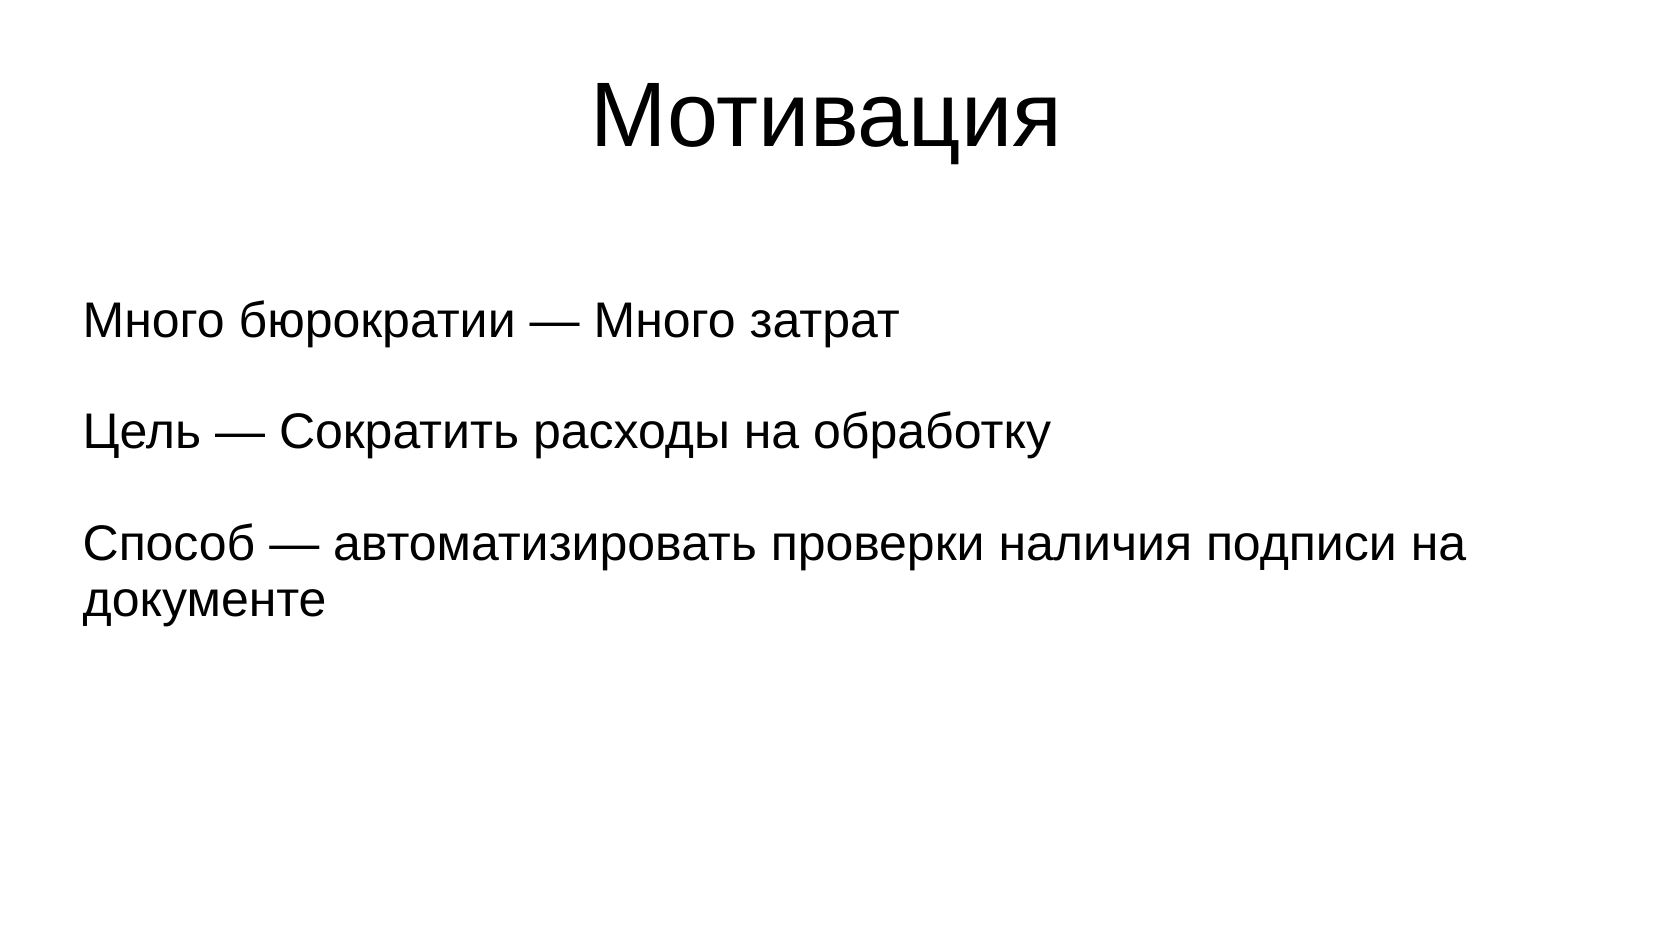

# Мотивация
Много бюрократии — Много затрат
Цель — Сократить расходы на обработку
Способ — автоматизировать проверки наличия подписи на документе